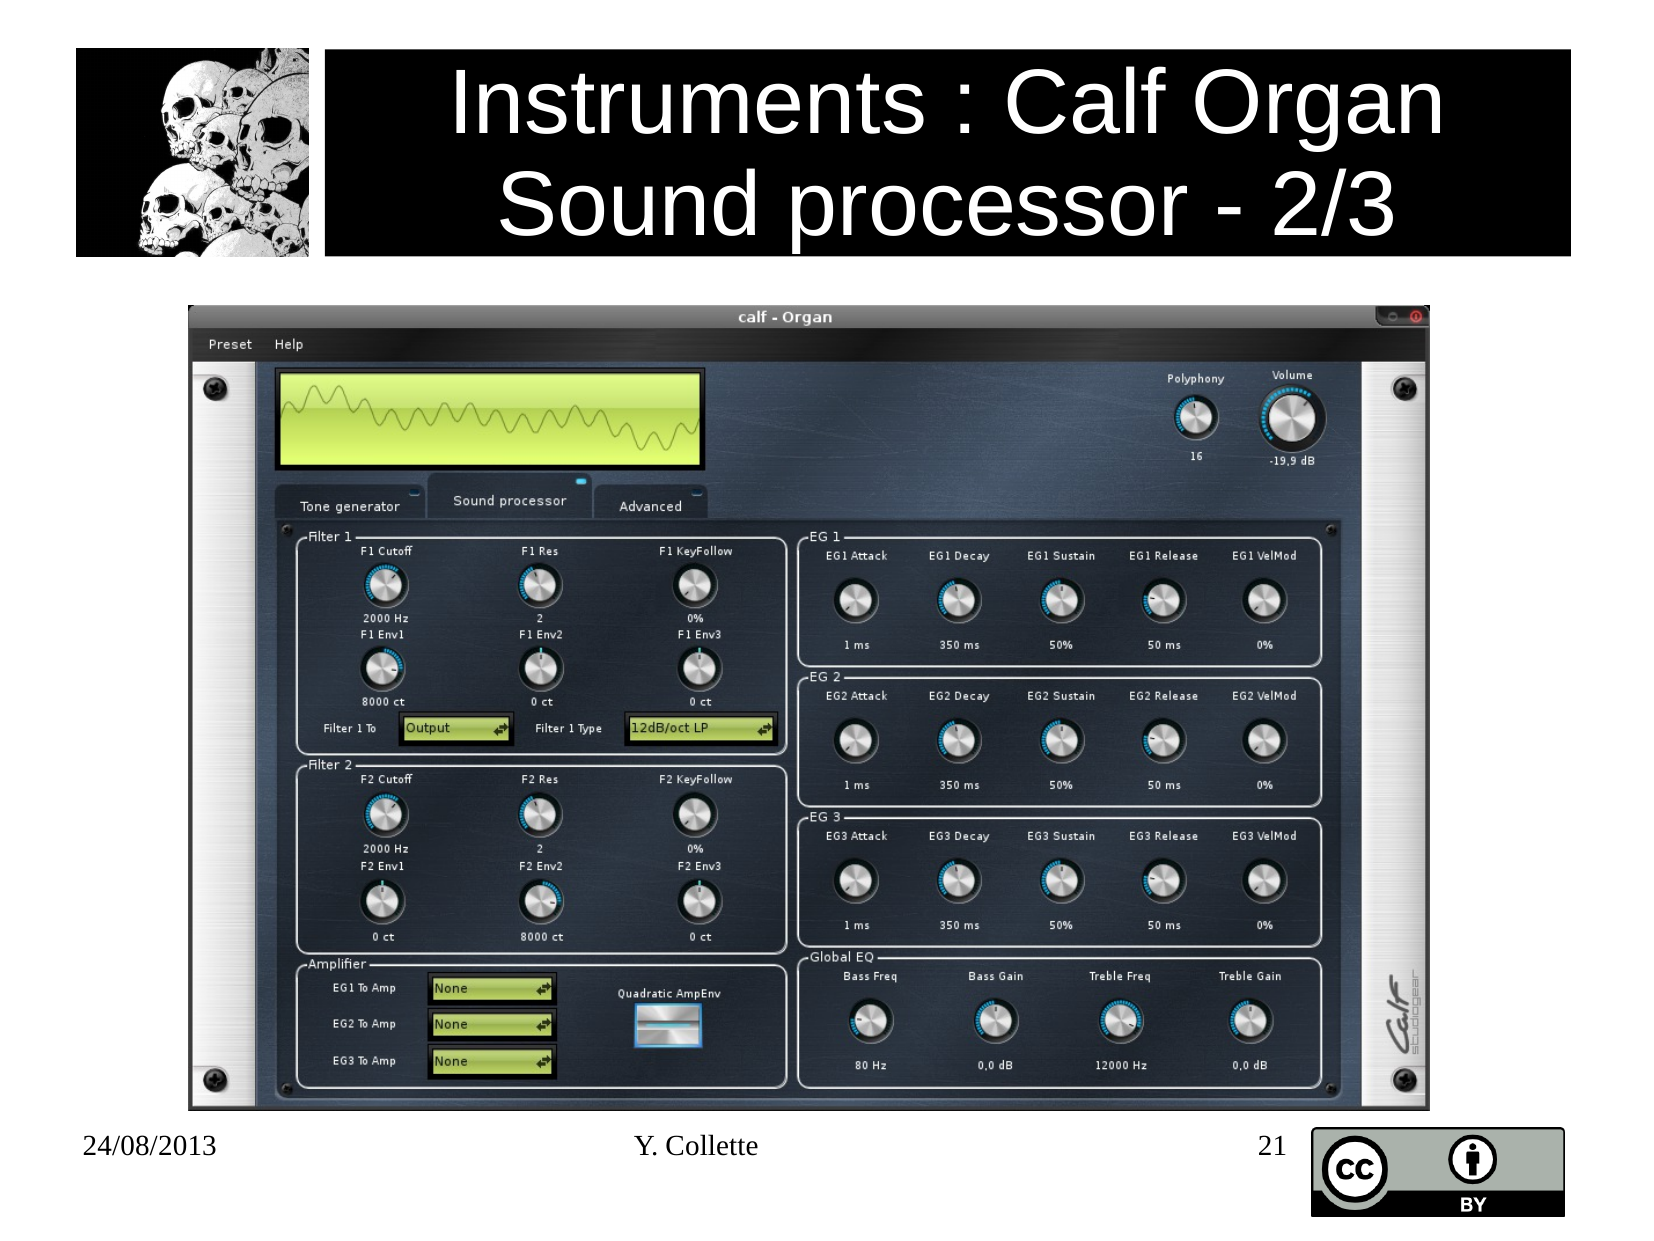

# Instruments : Calf Organ Sound processor - 2/3
Y. Collette
21